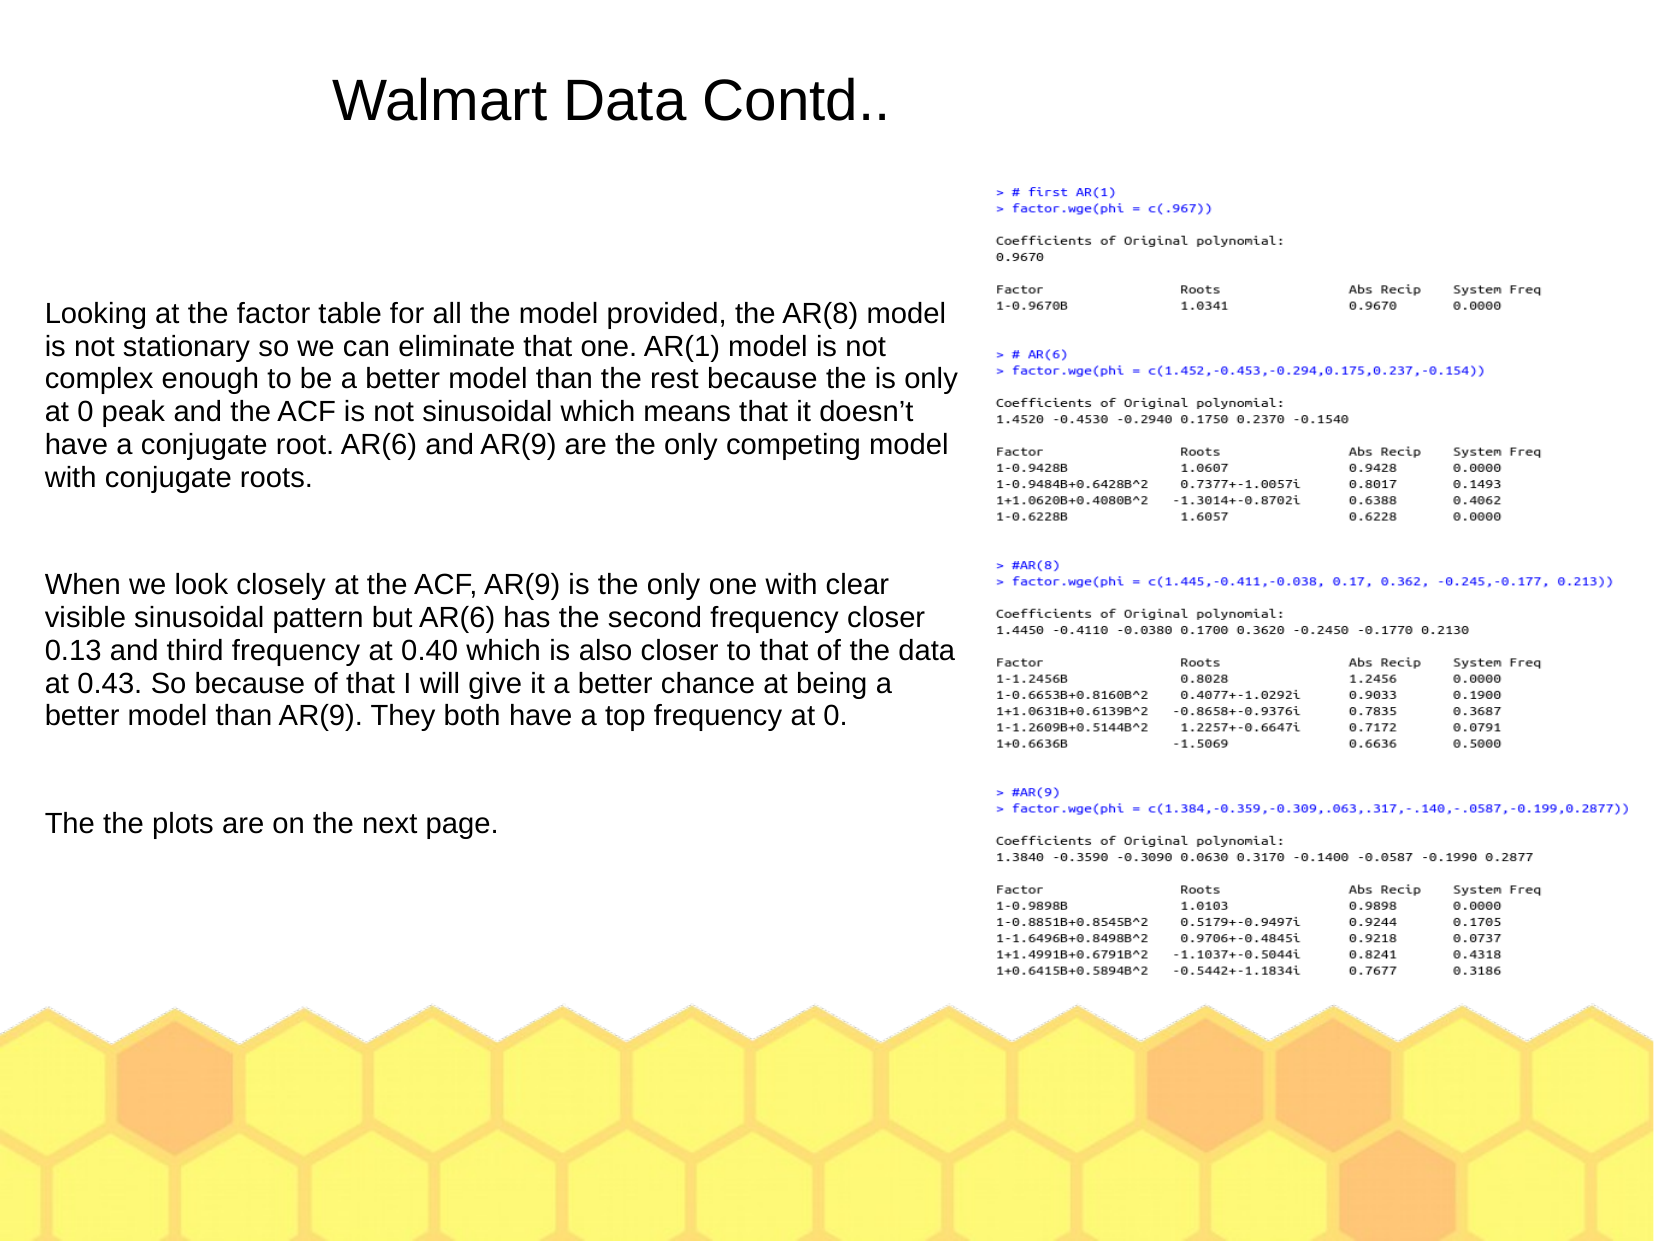

Walmart Data Contd..
Looking at the factor table for all the model provided, the AR(8) model is not stationary so we can eliminate that one. AR(1) model is not complex enough to be a better model than the rest because the is only at 0 peak and the ACF is not sinusoidal which means that it doesn’t have a conjugate root. AR(6) and AR(9) are the only competing model with conjugate roots.
When we look closely at the ACF, AR(9) is the only one with clear visible sinusoidal pattern but AR(6) has the second frequency closer 0.13 and third frequency at 0.40 which is also closer to that of the data at 0.43. So because of that I will give it a better chance at being a better model than AR(9). They both have a top frequency at 0.
The the plots are on the next page.